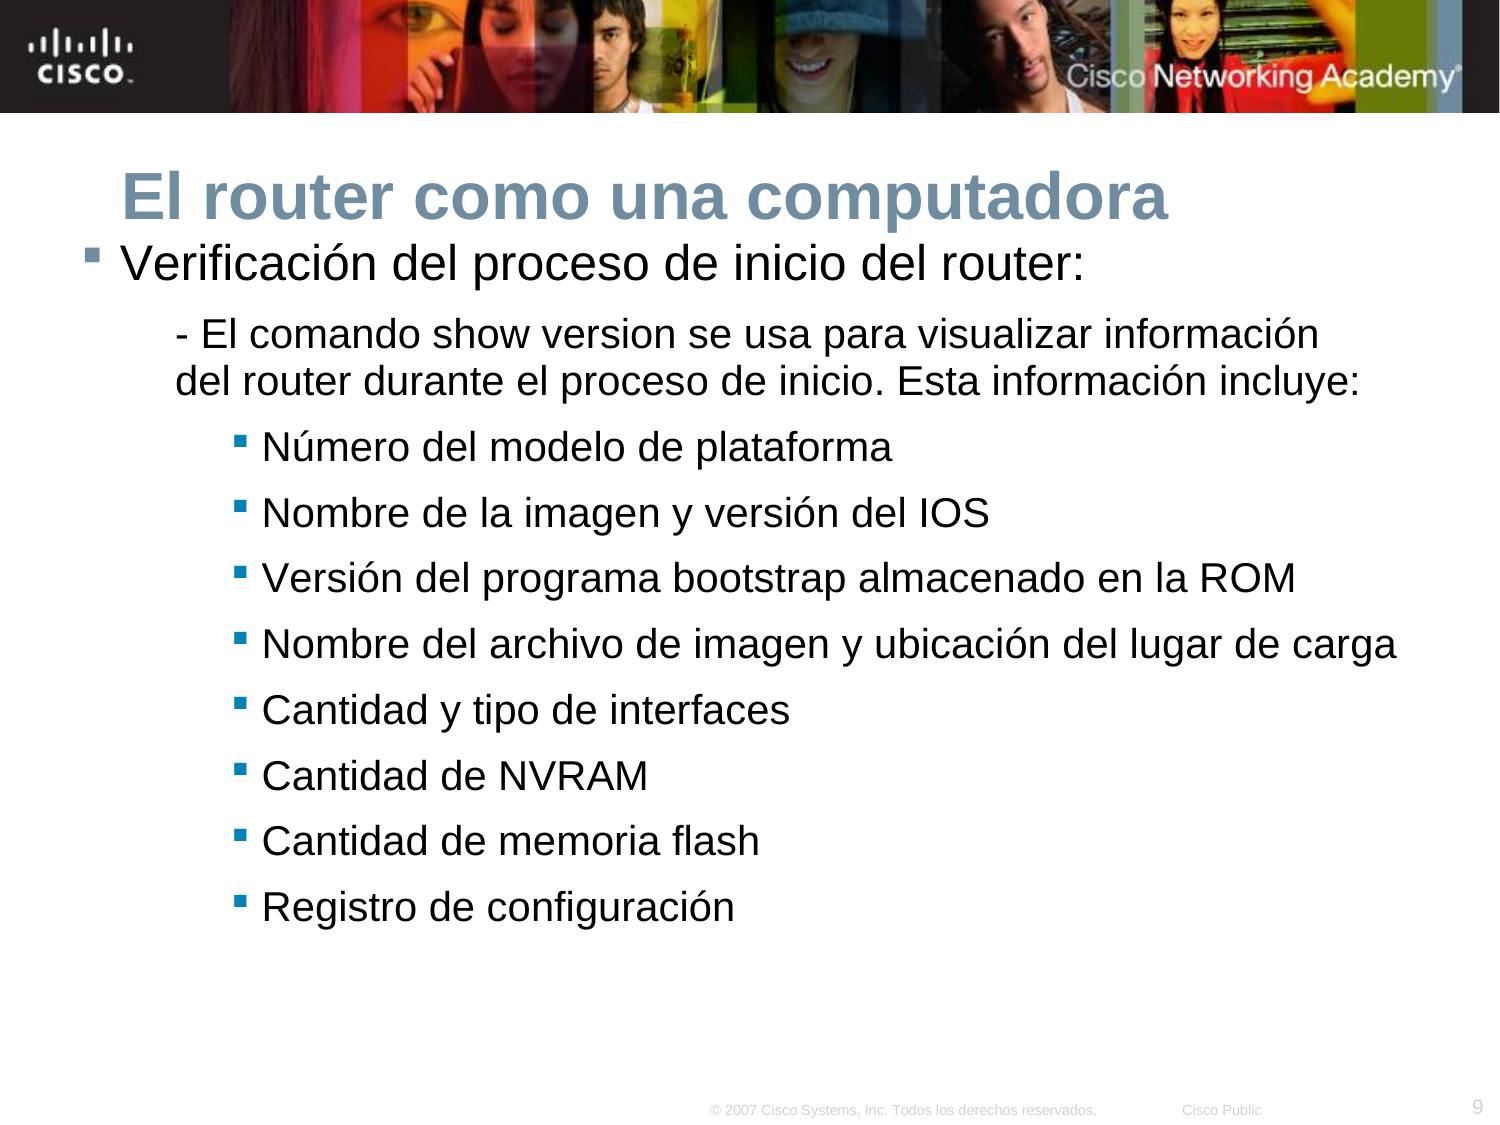

# El router como una computadora
Verificación del proceso de inicio del router:
- El comando show version se usa para visualizar información
del router durante el proceso de inicio. Esta información incluye:
 Número del modelo de plataforma
 Nombre de la imagen y versión del IOS
 Versión del programa bootstrap almacenado en la ROM
 Nombre del archivo de imagen y ubicación del lugar de carga
 Cantidad y tipo de interfaces
 Cantidad de NVRAM
 Cantidad de memoria flash
 Registro de configuración